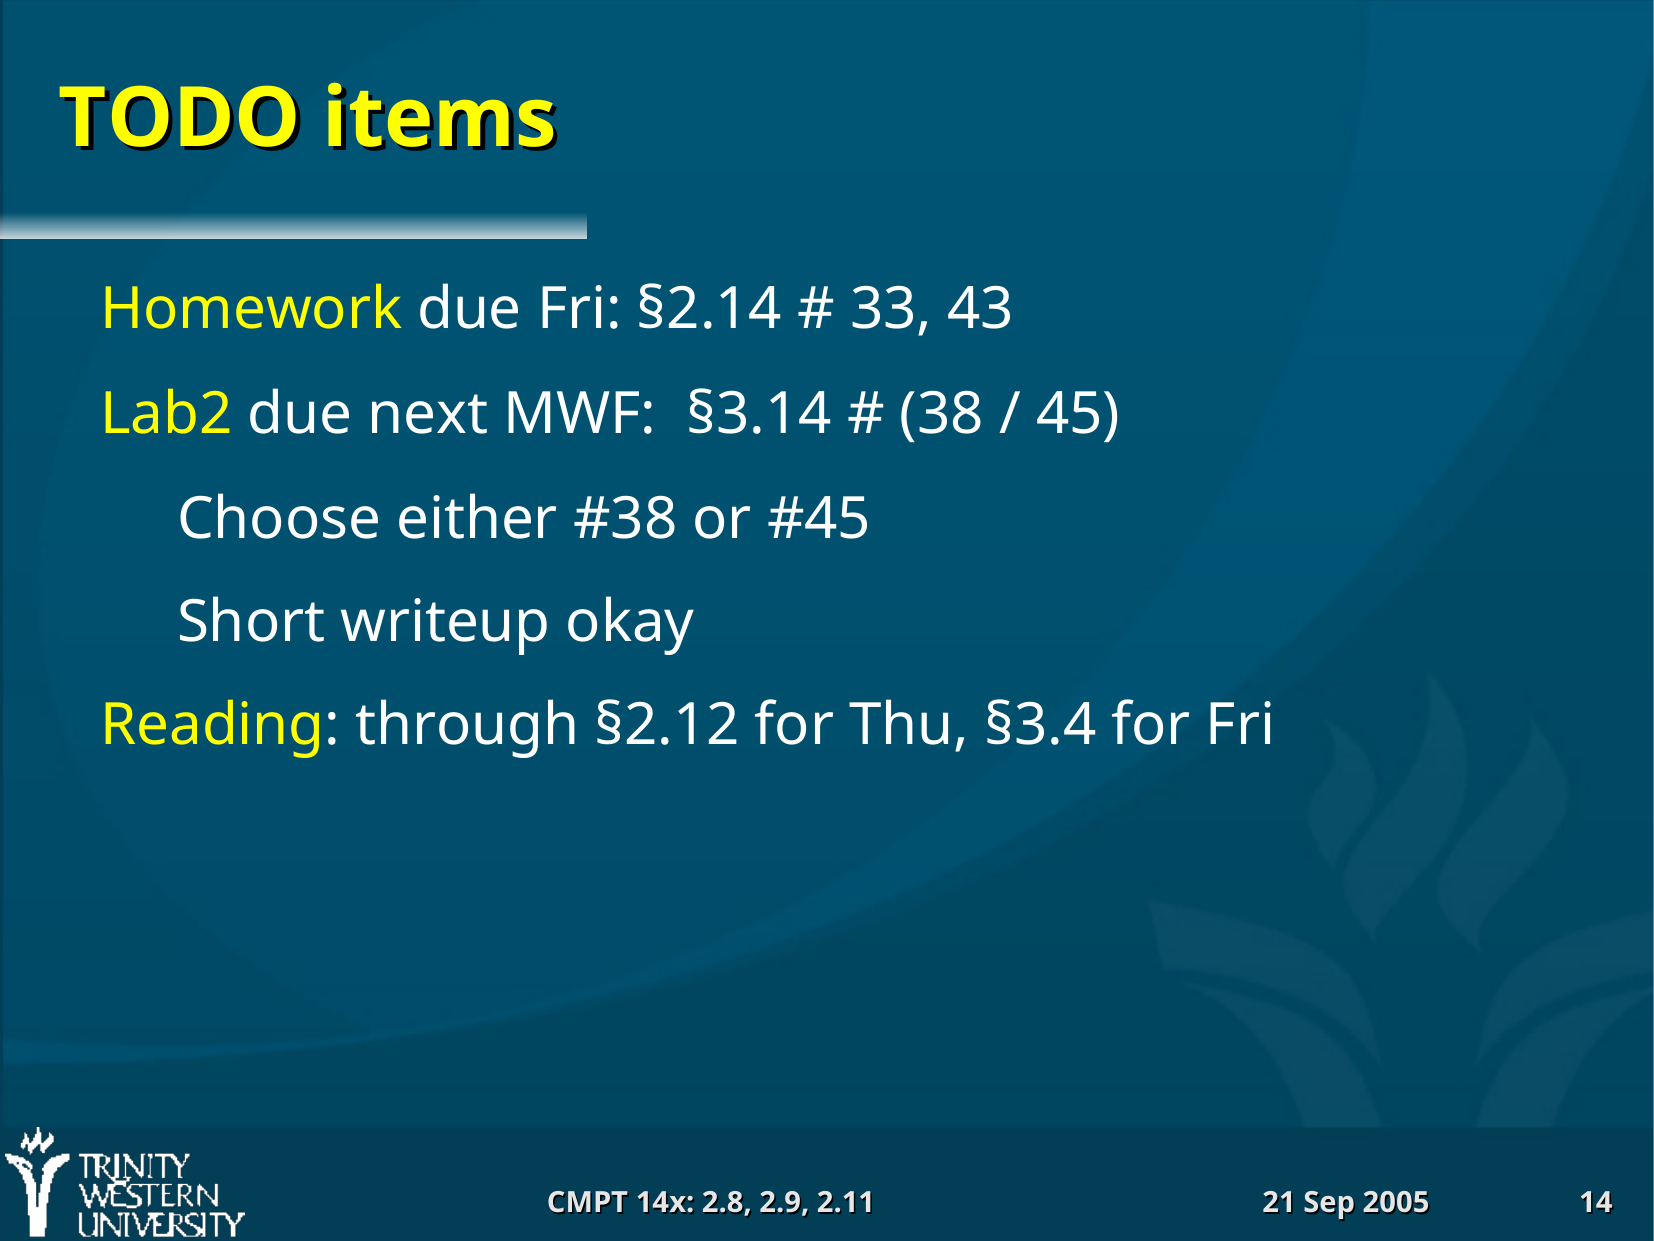

# TODO items
Homework due Fri: §2.14 # 33, 43
Lab2 due next MWF: §3.14 # (38 / 45)
Choose either #38 or #45
Short writeup okay
Reading: through §2.12 for Thu, §3.4 for Fri
CMPT 14x: 2.8, 2.9, 2.11
21 Sep 2005
14